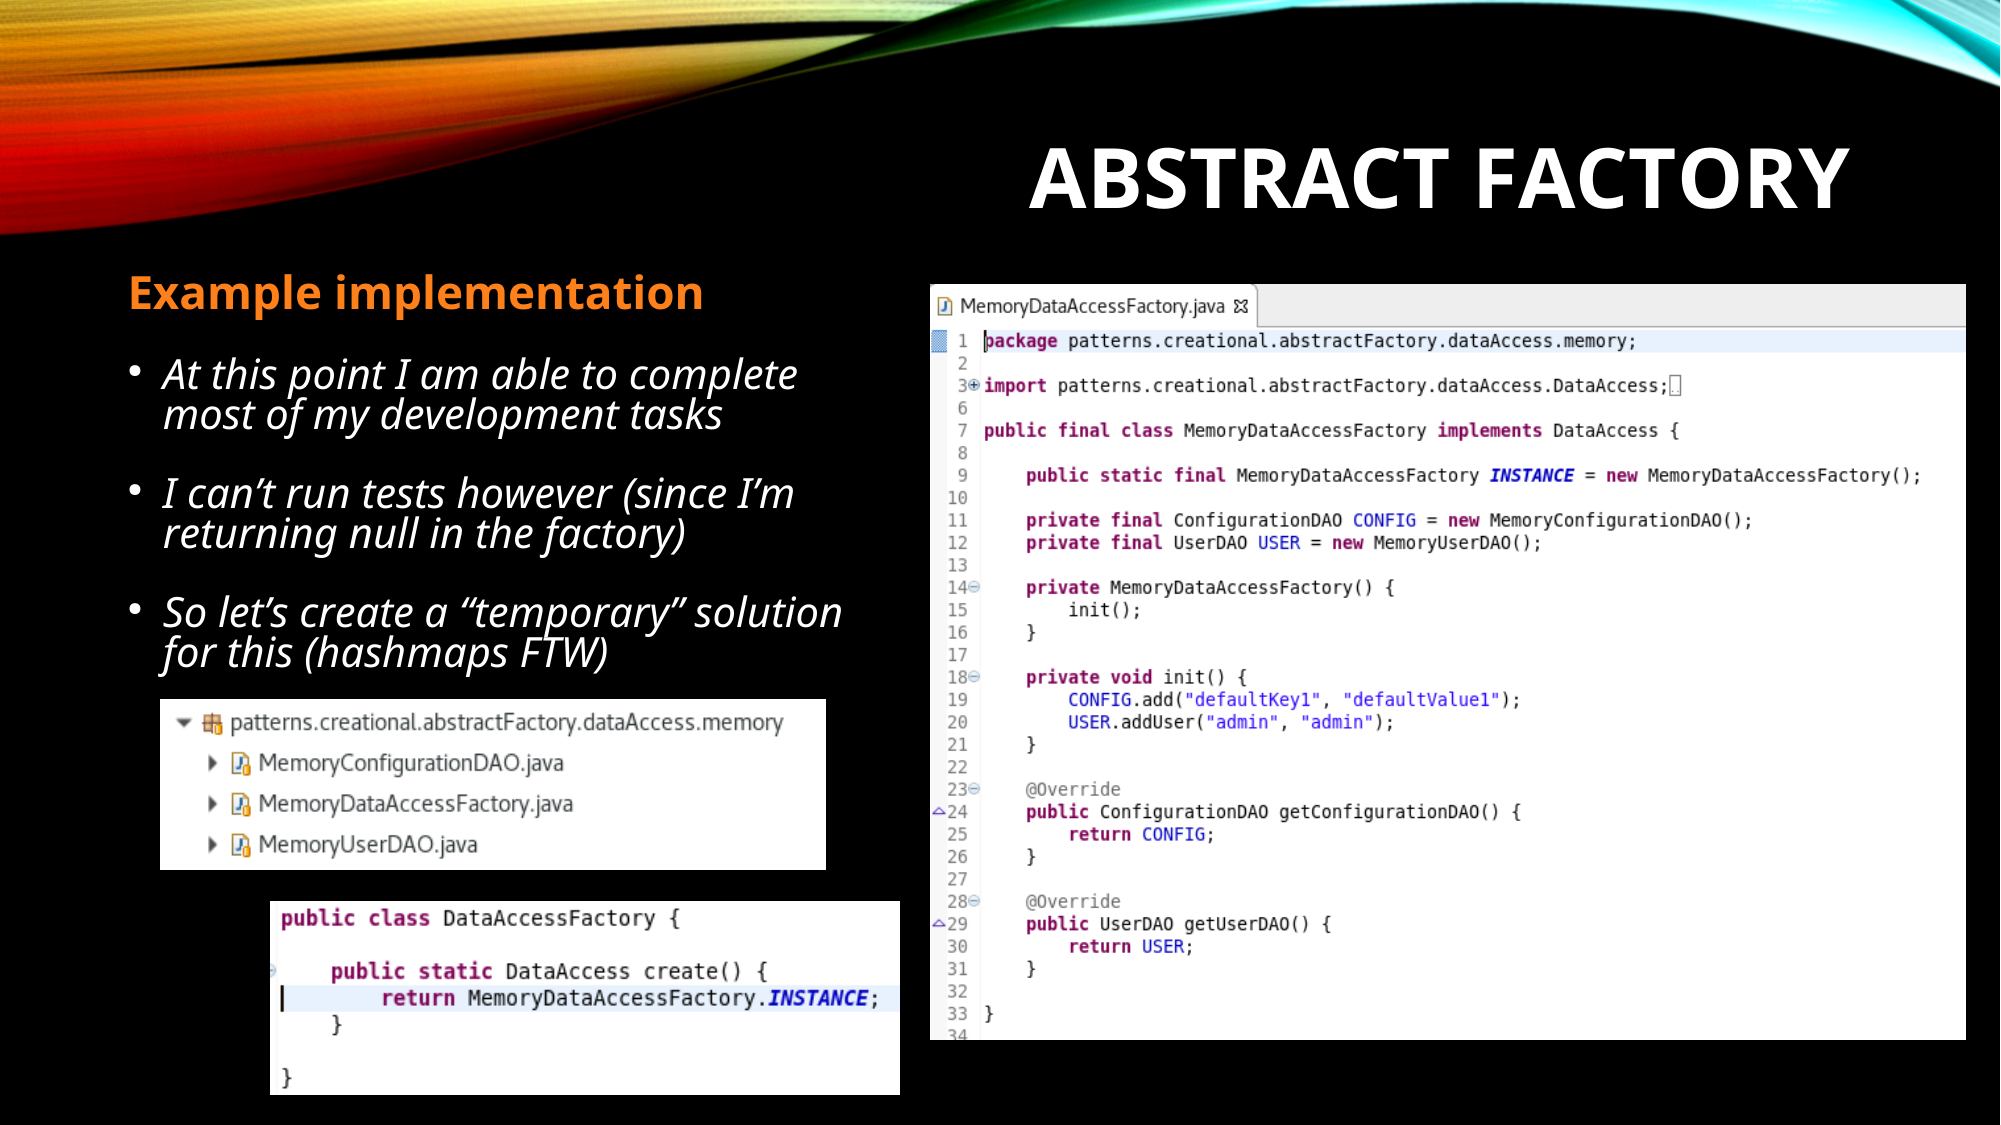

# ABSTRACT FACTORY
Example implementation
At this point I am able to complete most of my development tasks
I can’t run tests however (since I’m returning null in the factory)
So let’s create a “temporary” solution for this (hashmaps FTW)